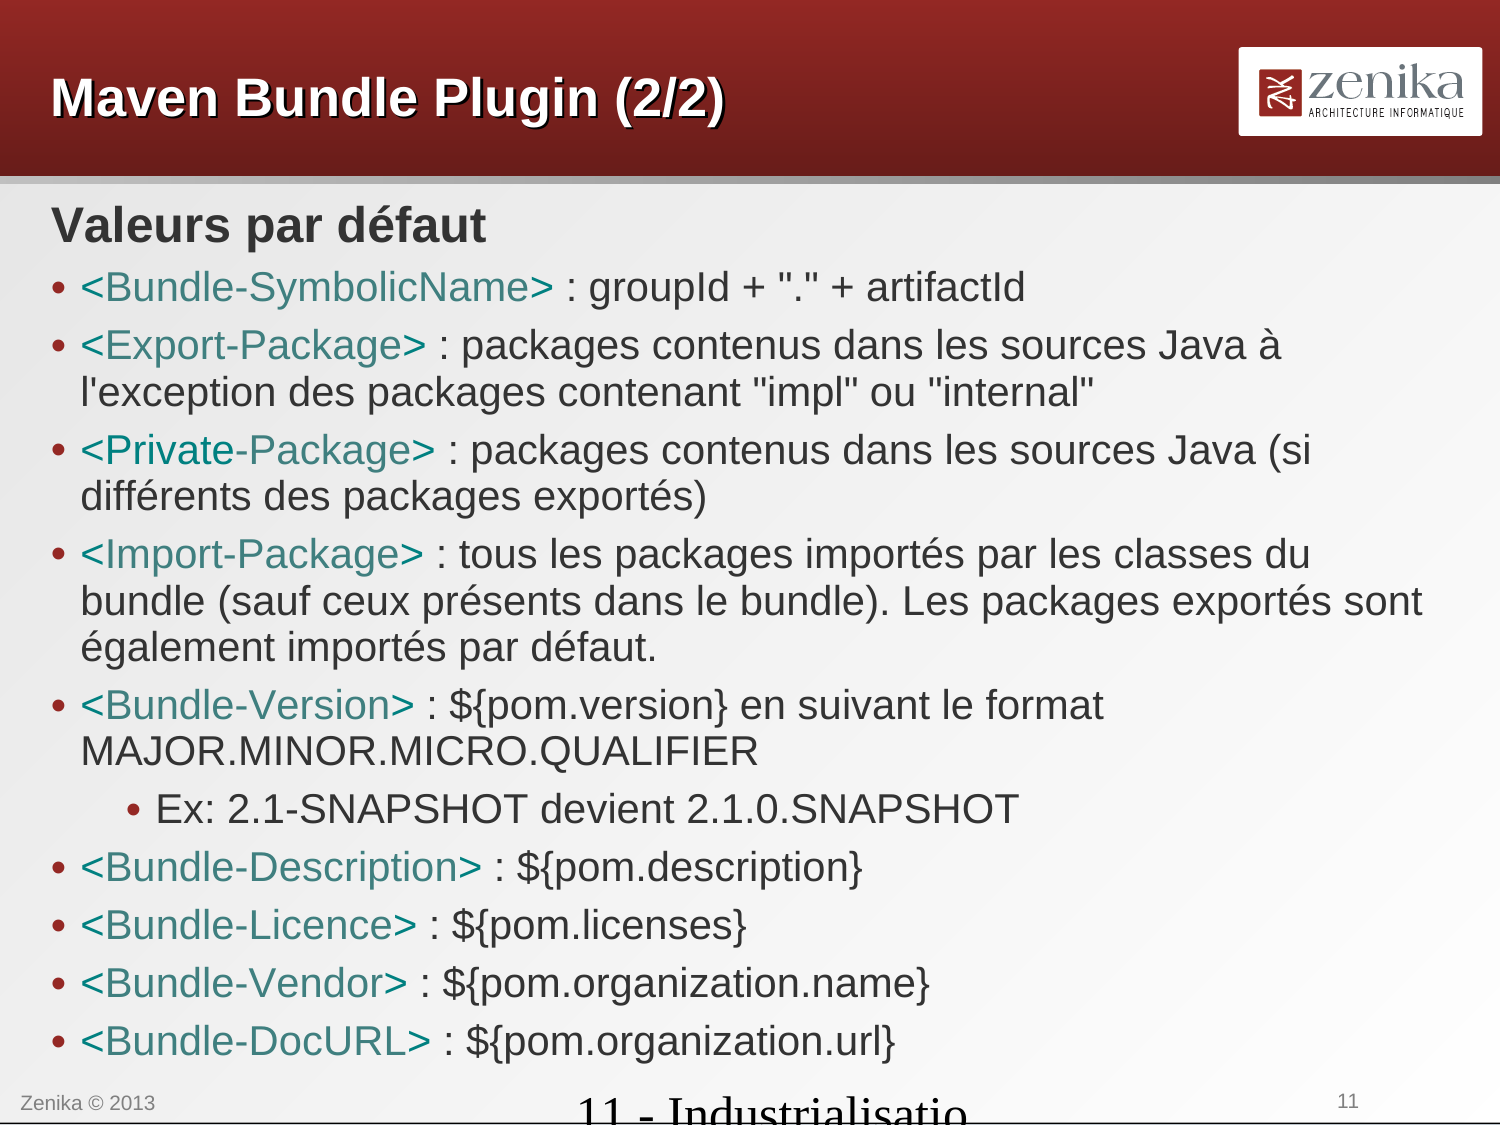

# Maven Bundle Plugin (2/2)
Valeurs par défaut
<Bundle-SymbolicName> : groupId + "." + artifactId
<Export-Package> : packages contenus dans les sources Java à l'exception des packages contenant "impl" ou "internal"
<Private-Package> : packages contenus dans les sources Java (si différents des packages exportés)
<Import-Package> : tous les packages importés par les classes du bundle (sauf ceux présents dans le bundle). Les packages exportés sont également importés par défaut.
<Bundle-Version> : ${pom.version} en suivant le format MAJOR.MINOR.MICRO.QUALIFIER
Ex: 2.1-SNAPSHOT devient 2.1.0.SNAPSHOT
<Bundle-Description> : ${pom.description}
<Bundle-Licence> : ${pom.licenses}
<Bundle-Vendor> : ${pom.organization.name}
<Bundle-DocURL> : ${pom.organization.url}